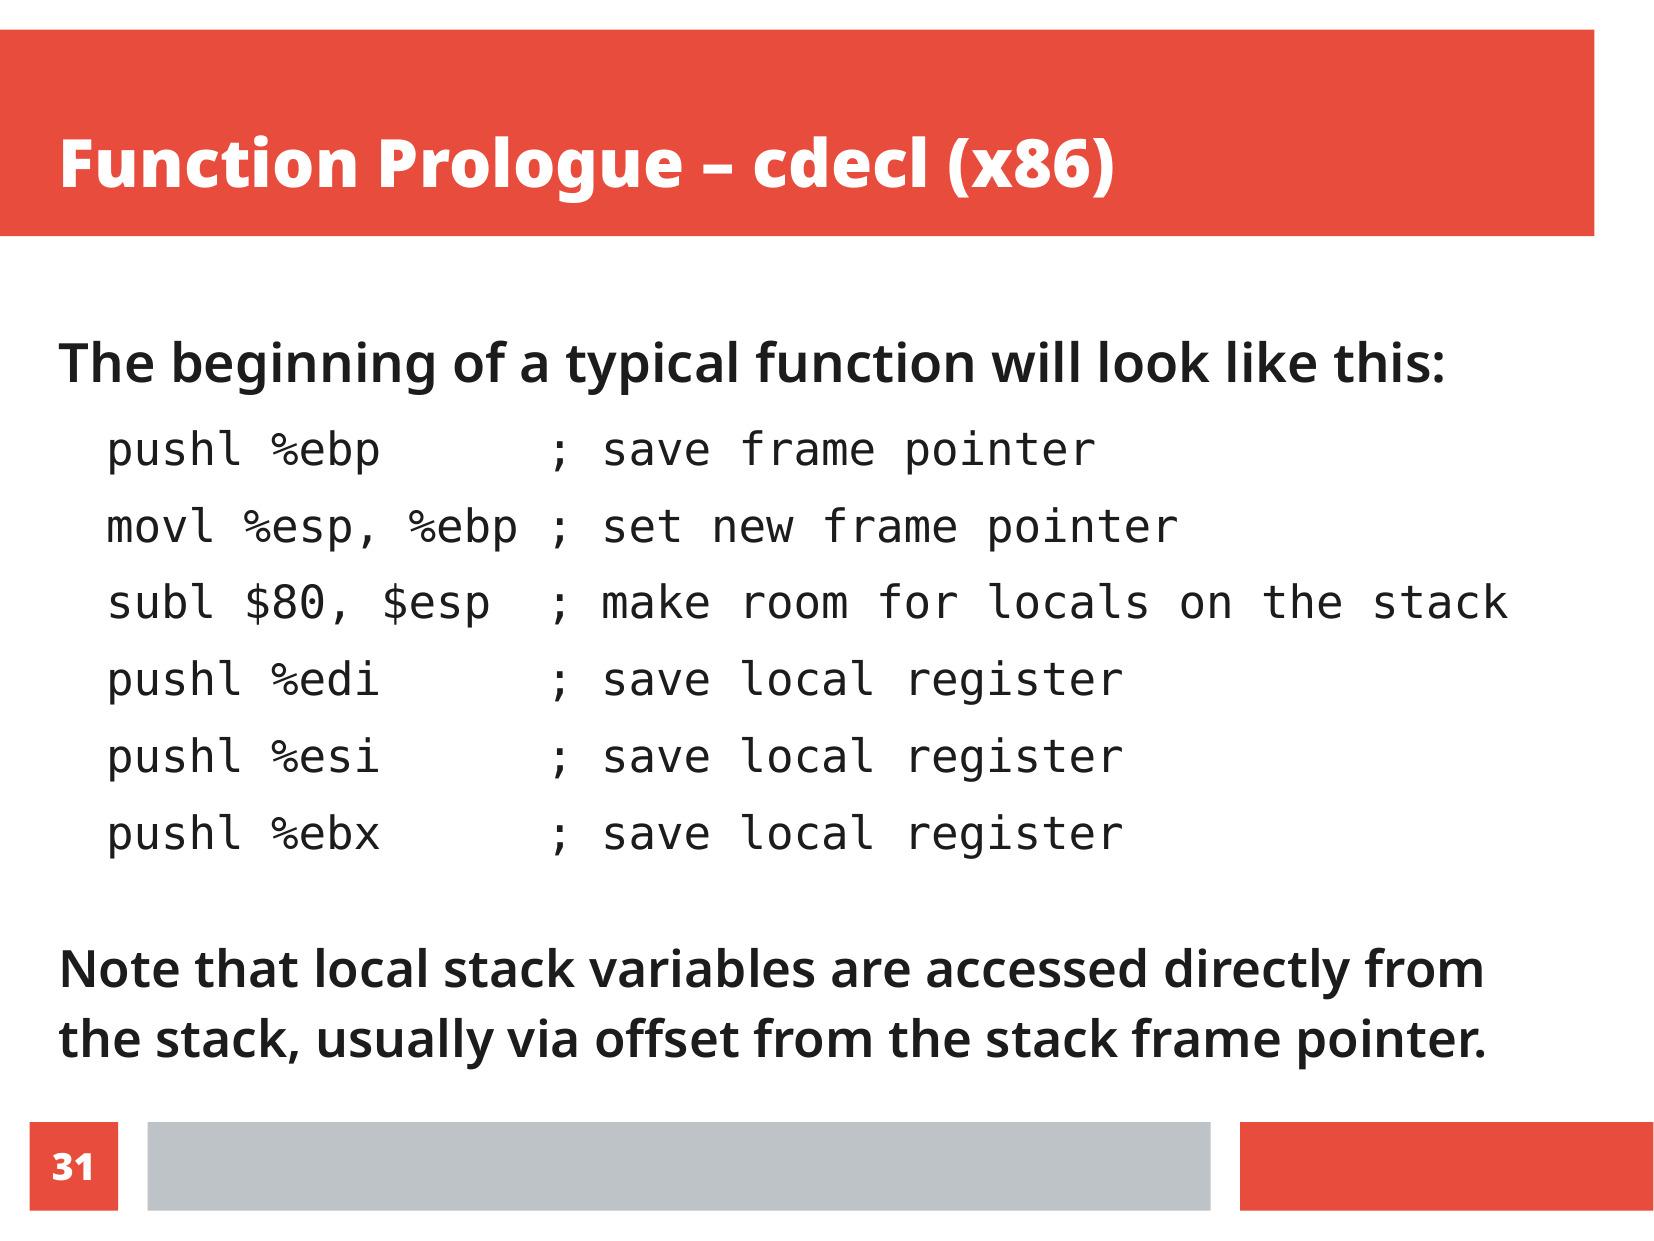

# Function Prologue – cdecl (x86)
The beginning of a typical function will look like this:
pushl %ebp ; save frame pointer
movl %esp, %ebp ; set new frame pointer
subl $80, $esp ; make room for locals on the stack
pushl %edi ; save local register
pushl %esi ; save local register
pushl %ebx ; save local register
Note that local stack variables are accessed directly from the stack, usually via offset from the stack frame pointer.
31